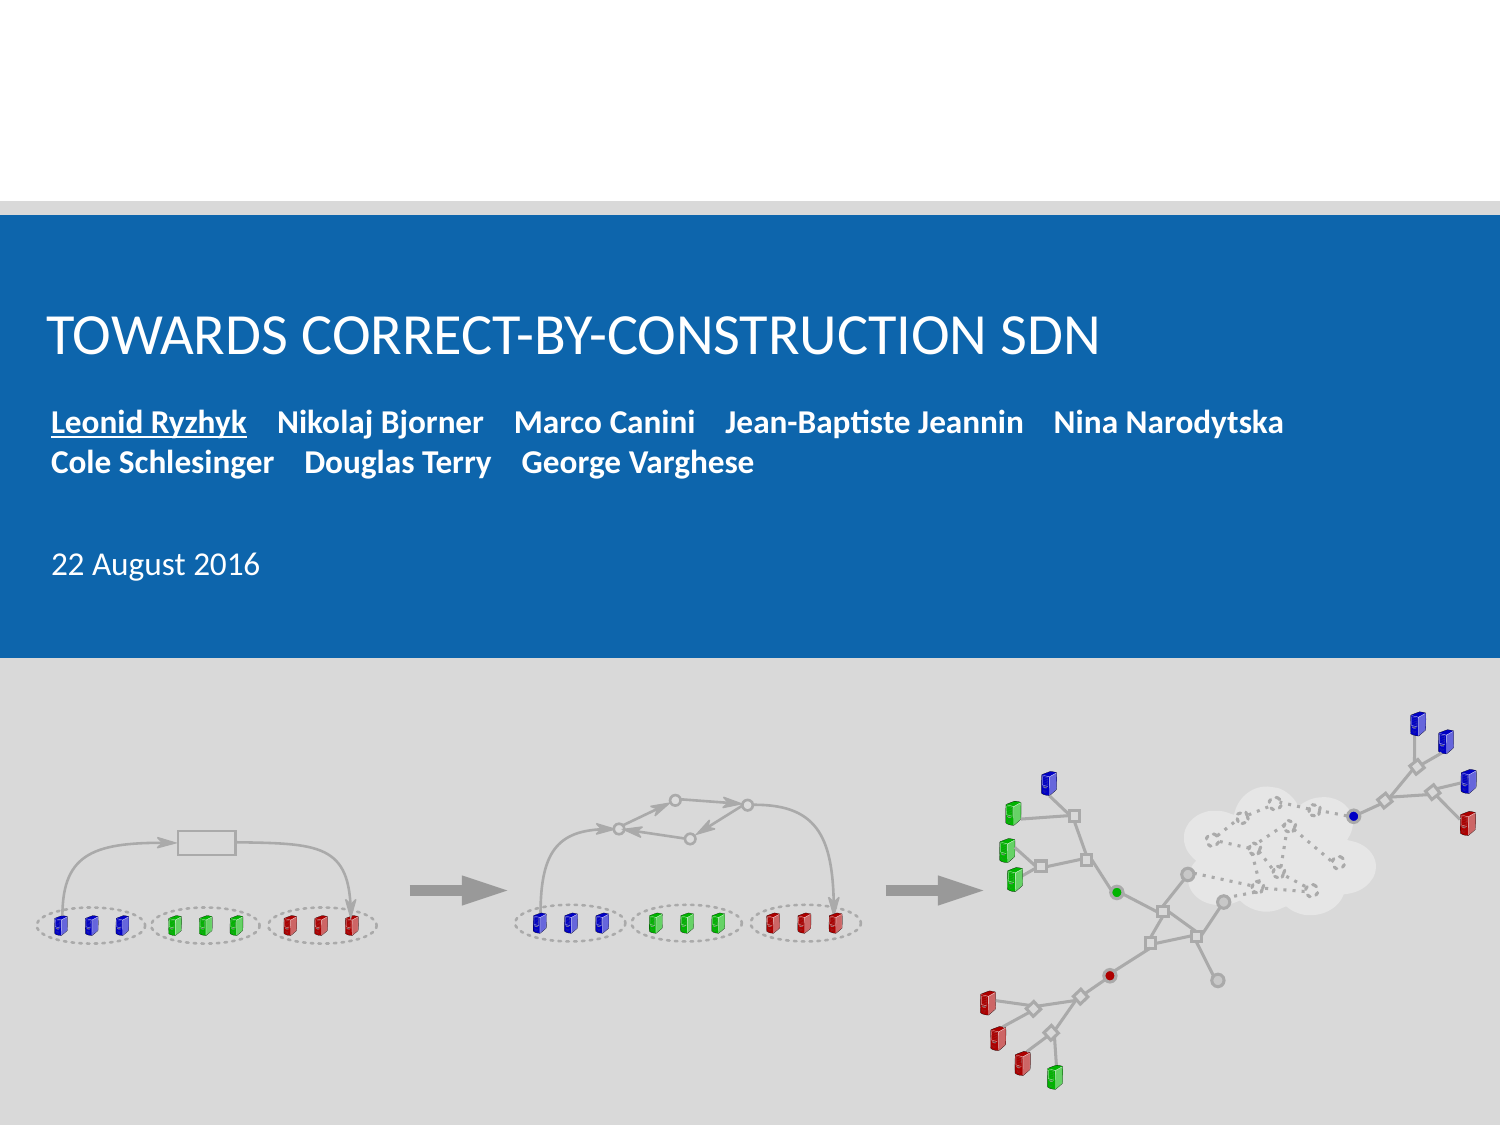

TOWARDS CORRECT-BY-CONSTRUCTION SDN
Leonid Ryzhyk Nikolaj Bjorner Marco Canini Jean-Baptiste Jeannin Nina Narodytska
Cole Schlesinger Douglas Terry George Varghese
22 August 2016